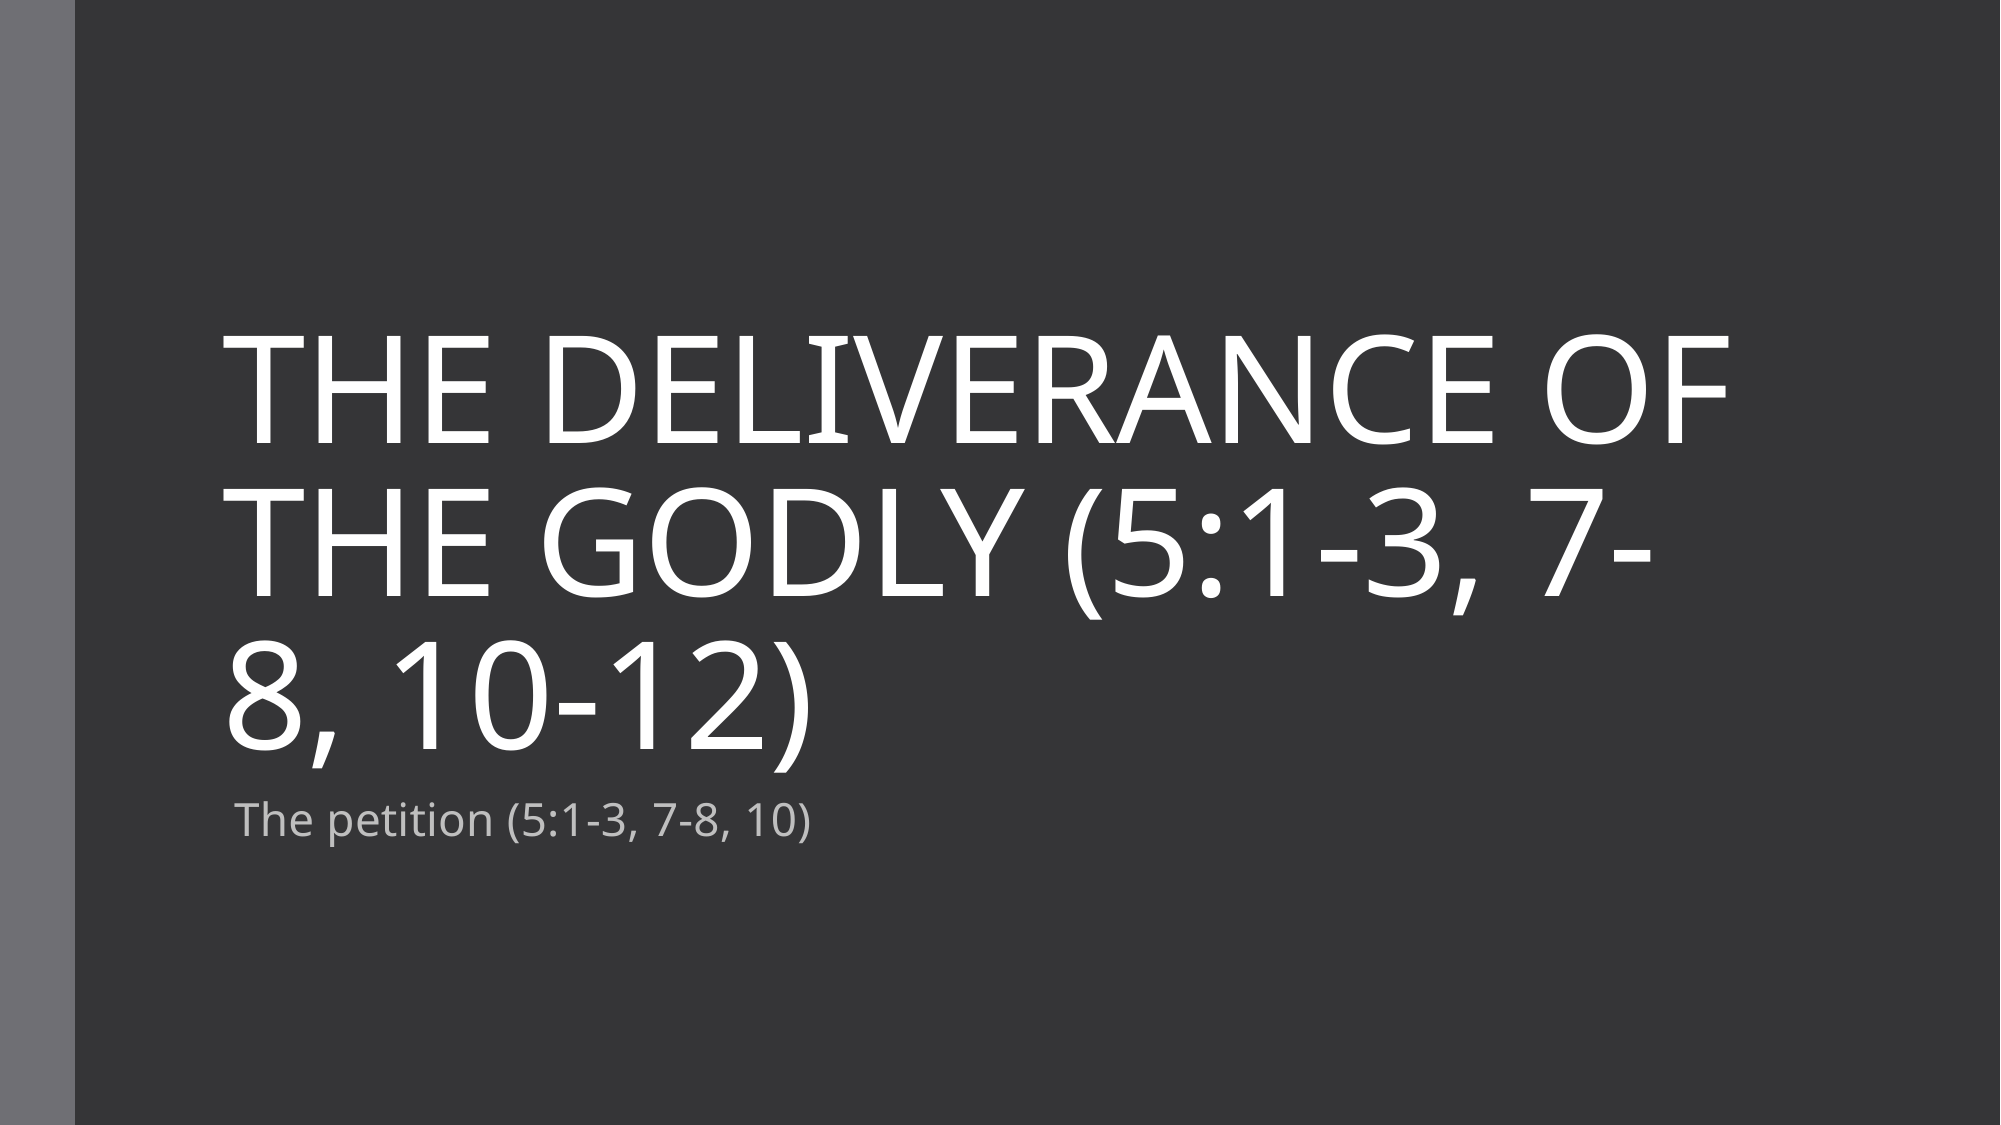

# THE DELIVERANCE OF THE GODLY (5:1-3, 7-8, 10-12)
 The petition (5:1-3, 7-8, 10)